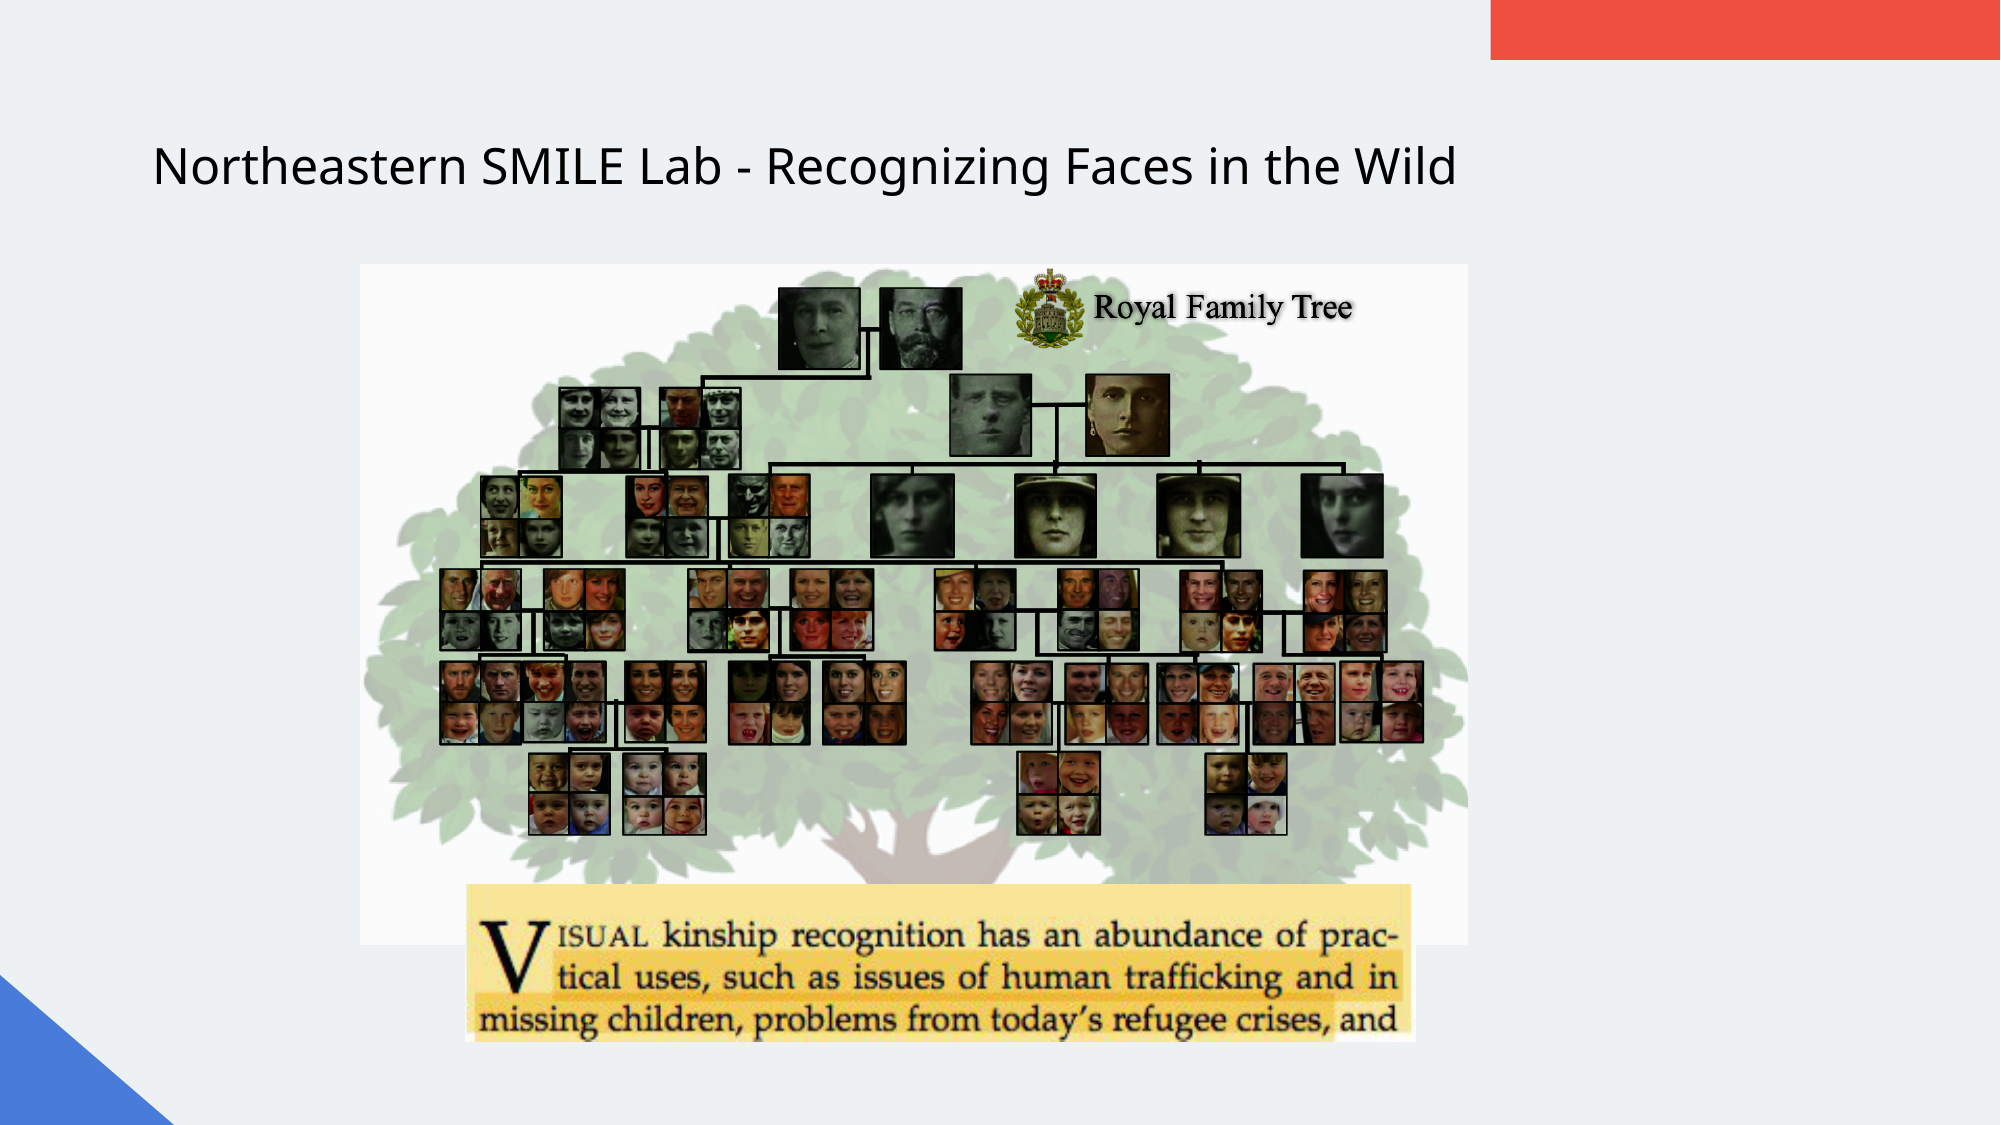

# Northeastern SMILE Lab - Recognizing Faces in the Wild